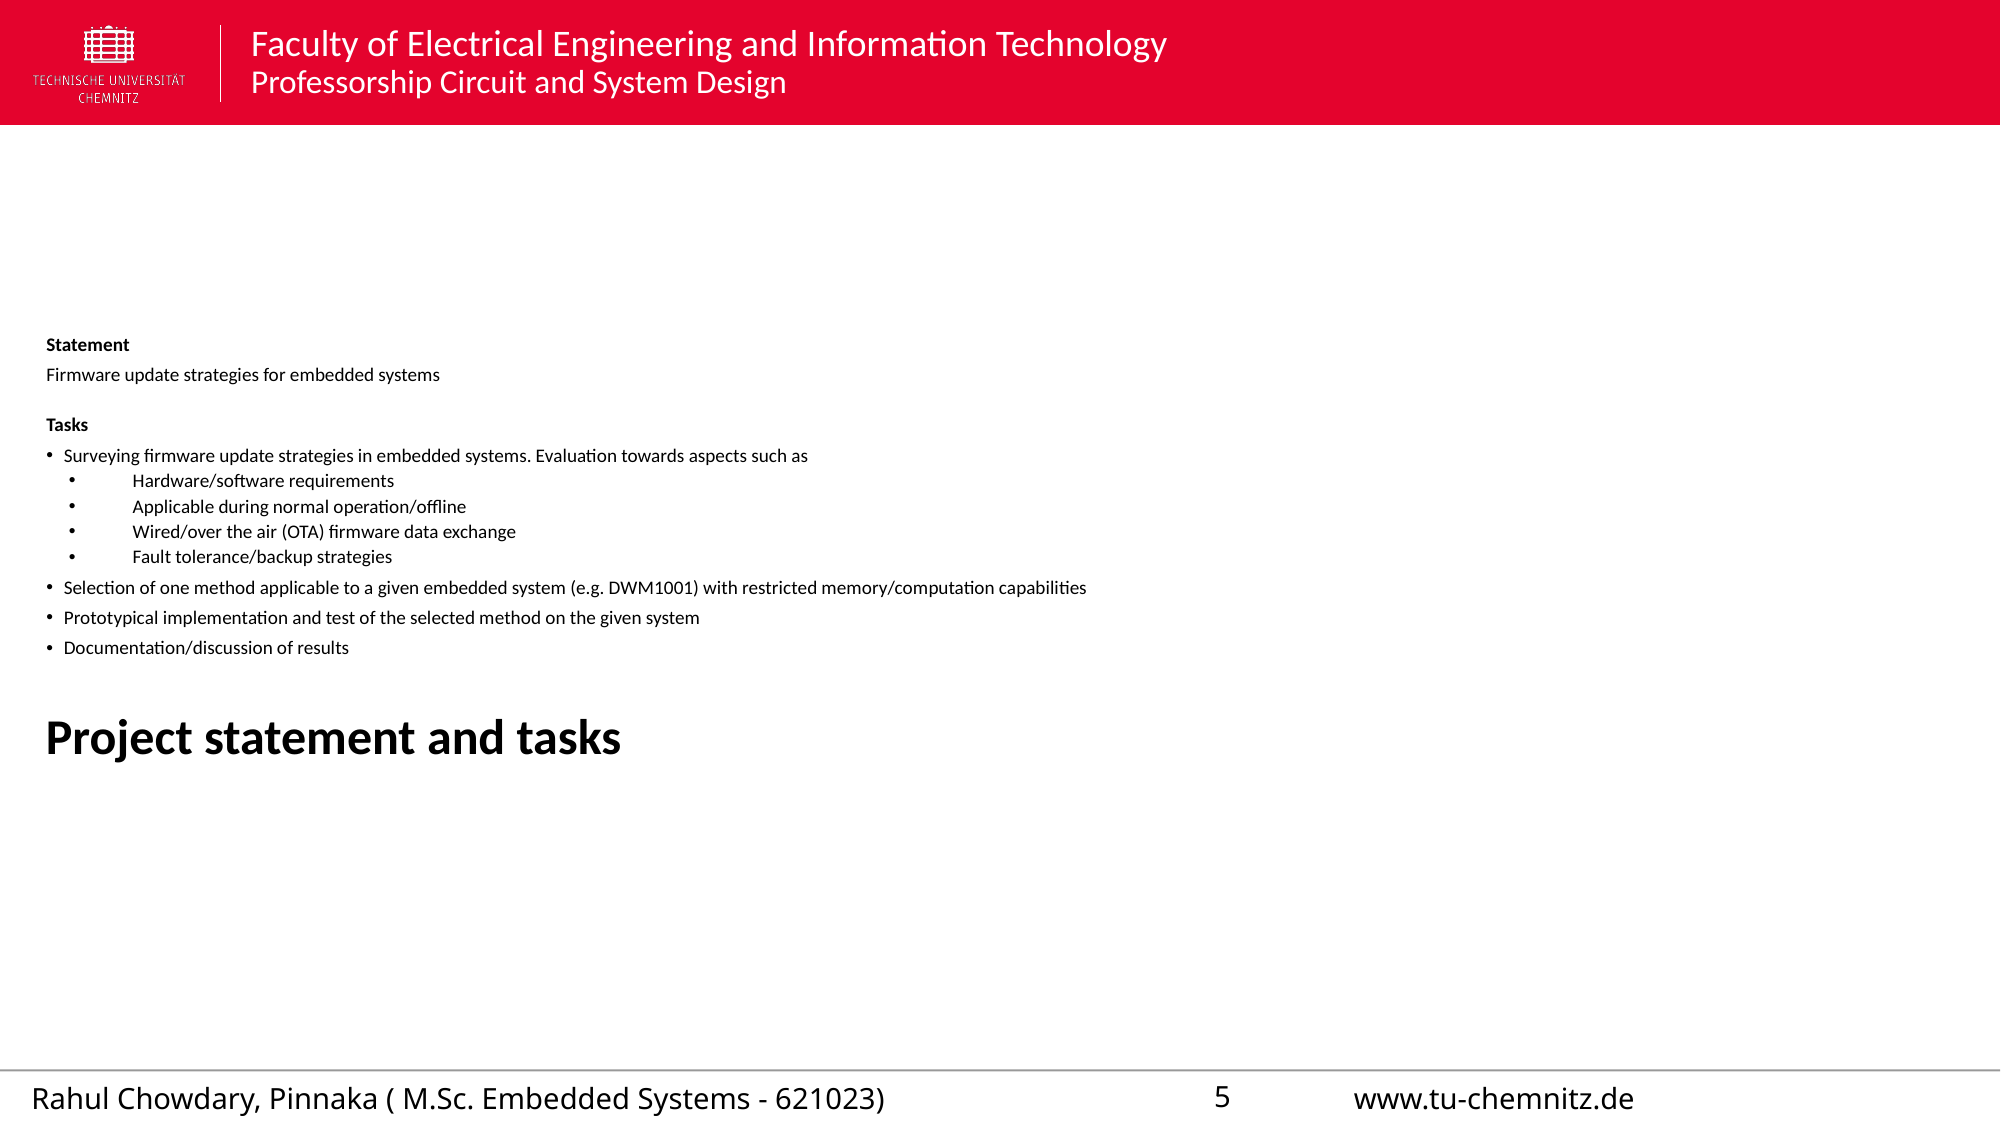

# Statement
Firmware update strategies for embedded systems
Tasks
Surveying firmware update strategies in embedded systems. Evaluation towards aspects such as
Hardware/software requirements
Applicable during normal operation/offline
Wired/over the air (OTA) firmware data exchange
Fault tolerance/backup strategies
Selection of one method applicable to a given embedded system (e.g. DWM1001) with restricted memory/computation capabilities
Prototypical implementation and test of the selected method on the given system
Documentation/discussion of results
 Project statement and tasks